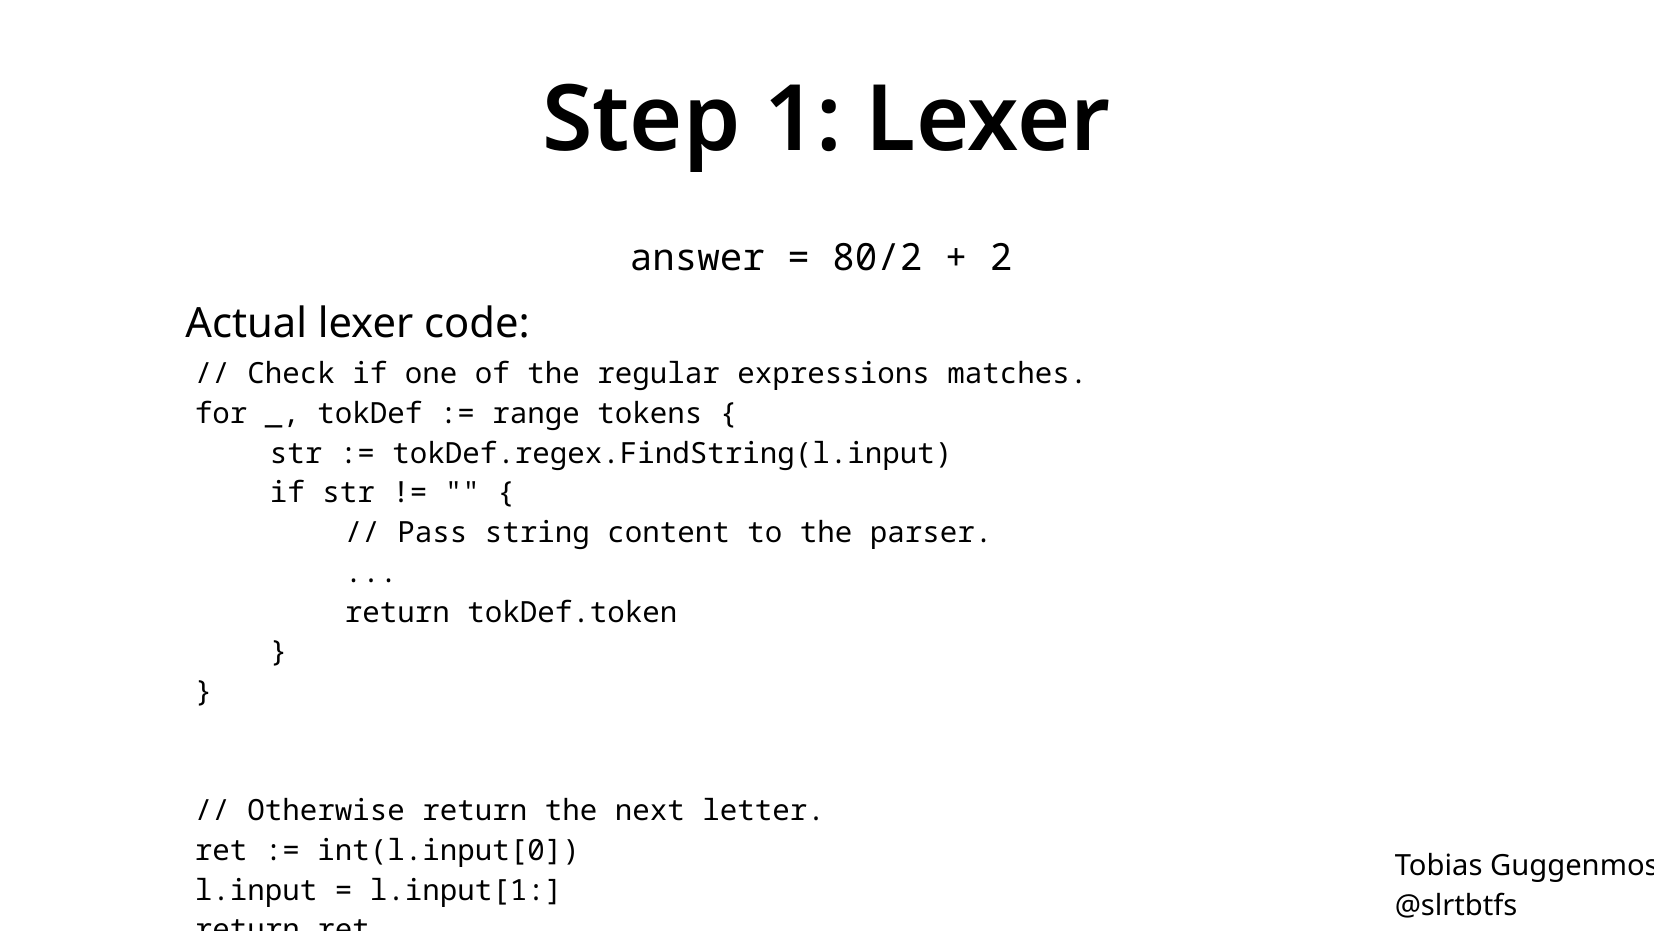

# Step 1: Lexer
answer = 80/2 + 2
Actual lexer code:
// Check if one of the regular expressions matches.
for _, tokDef := range tokens {
	str := tokDef.regex.FindString(l.input)
	if str != "" {
		// Pass string content to the parser.
		...
		return tokDef.token
	}
}
// Otherwise return the next letter.
ret := int(l.input[0])
l.input = l.input[1:]
return ret